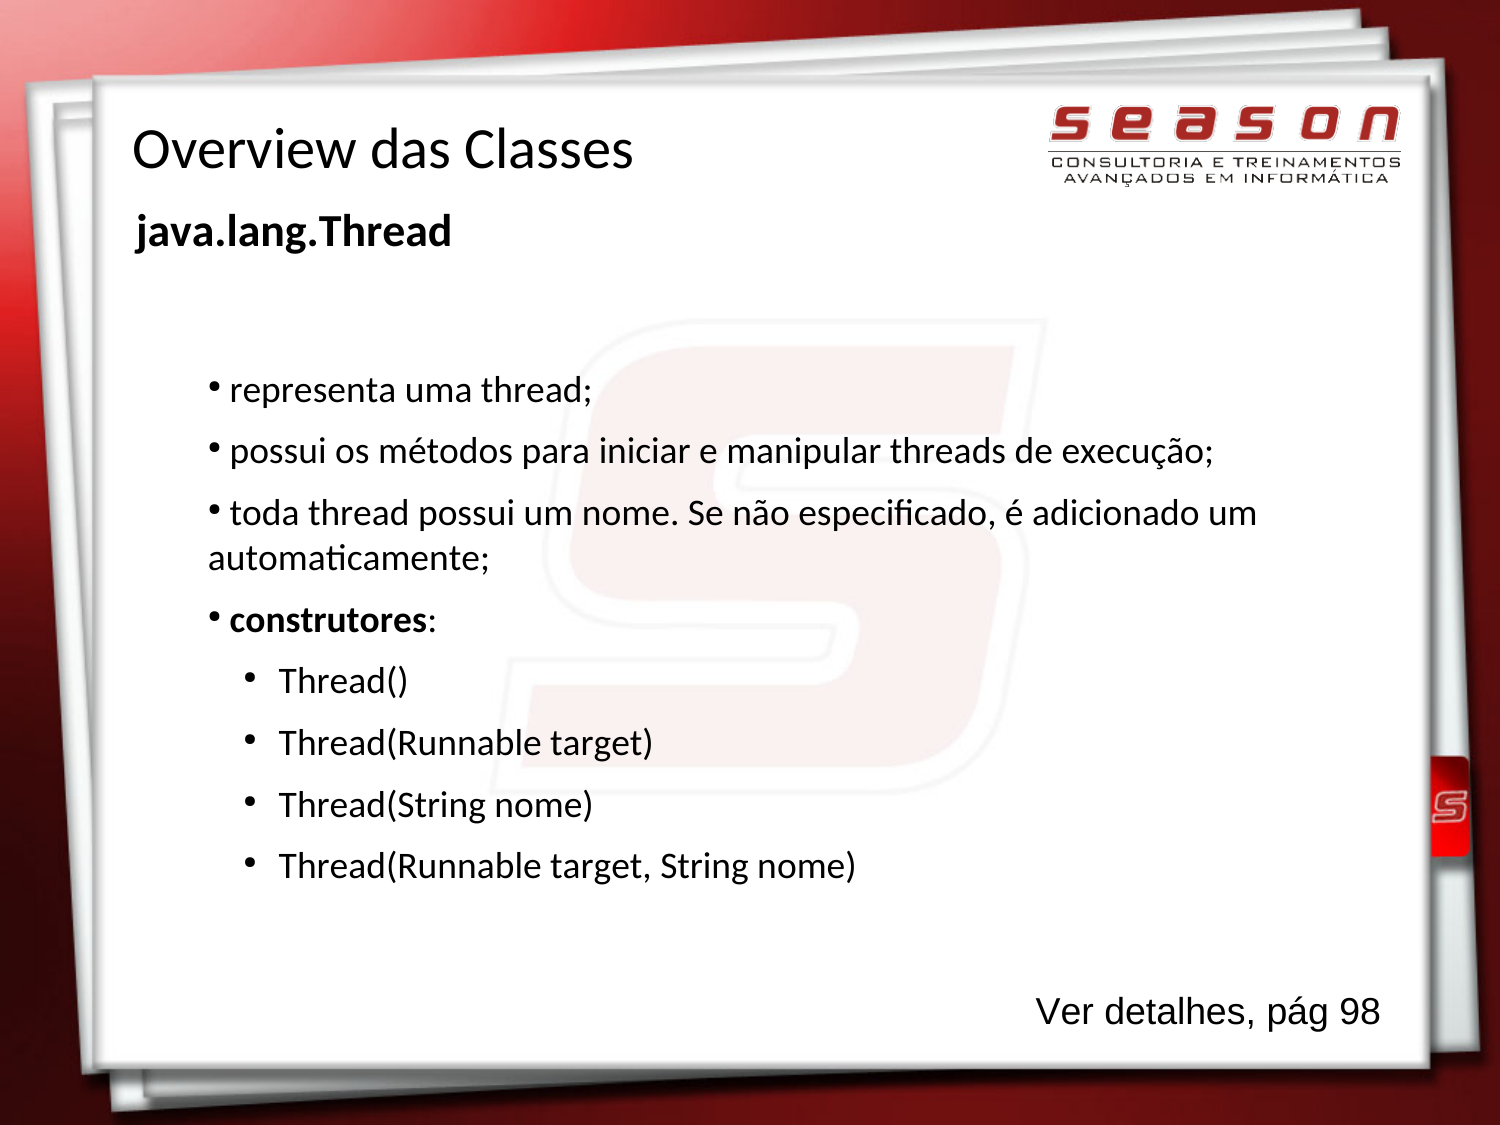

# Overview das Classes
java.lang.Thread
 representa uma thread;
 possui os métodos para iniciar e manipular threads de execução;
 toda thread possui um nome. Se não especificado, é adicionado um automaticamente;
 construtores:
Thread()
Thread(Runnable target)
Thread(String nome)
Thread(Runnable target, String nome)
Ver detalhes, pág 98